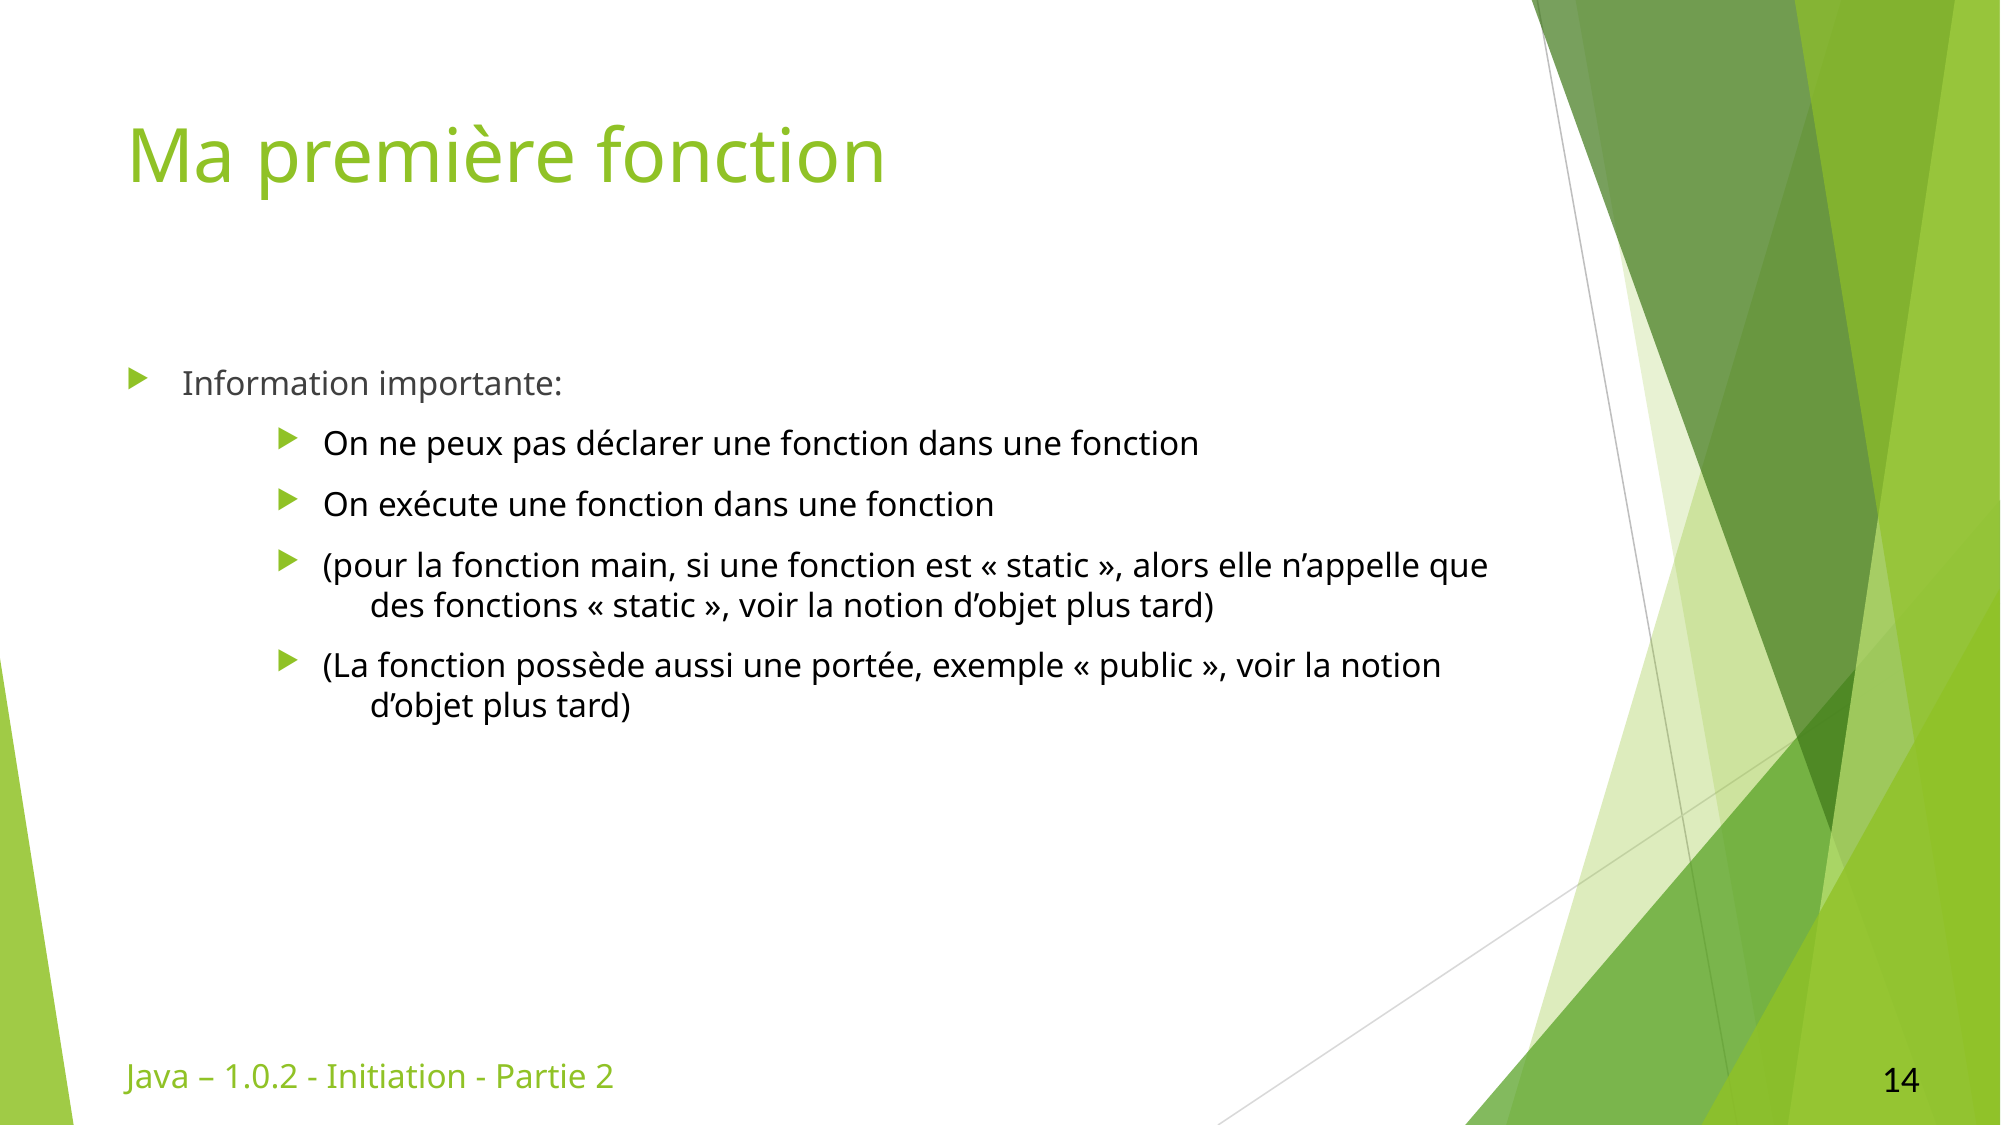

# Ma première fonction
Information importante:
On ne peux pas déclarer une fonction dans une fonction
On exécute une fonction dans une fonction
(pour la fonction main, si une fonction est « static », alors elle n’appelle que des fonctions « static », voir la notion d’objet plus tard)
(La fonction possède aussi une portée, exemple « public », voir la notion d’objet plus tard)
Java – 1.0.2 - Initiation - Partie 2